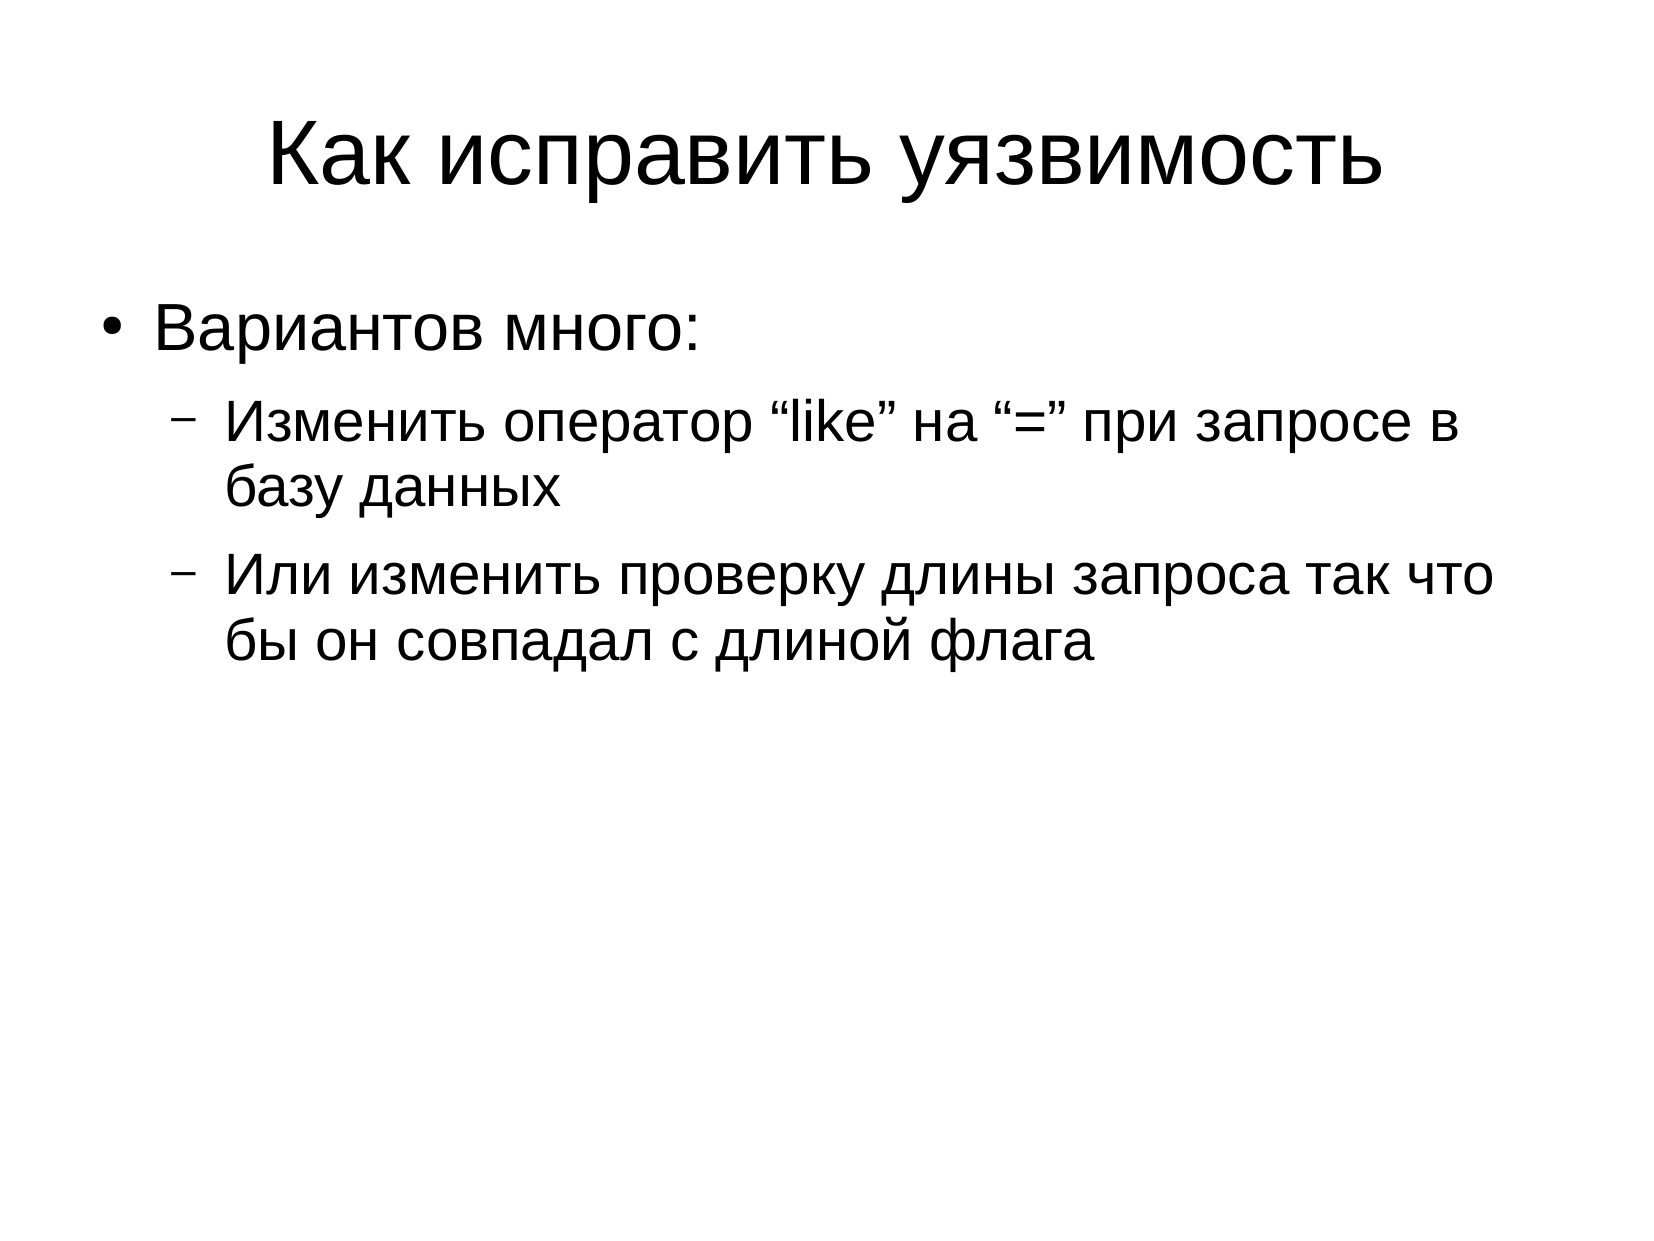

# Как исправить уязвимость
Вариантов много:
Изменить оператор “like” на “=” при запросе в базу данных
Или изменить проверку длины запроса так что бы он совпадал с длиной флага